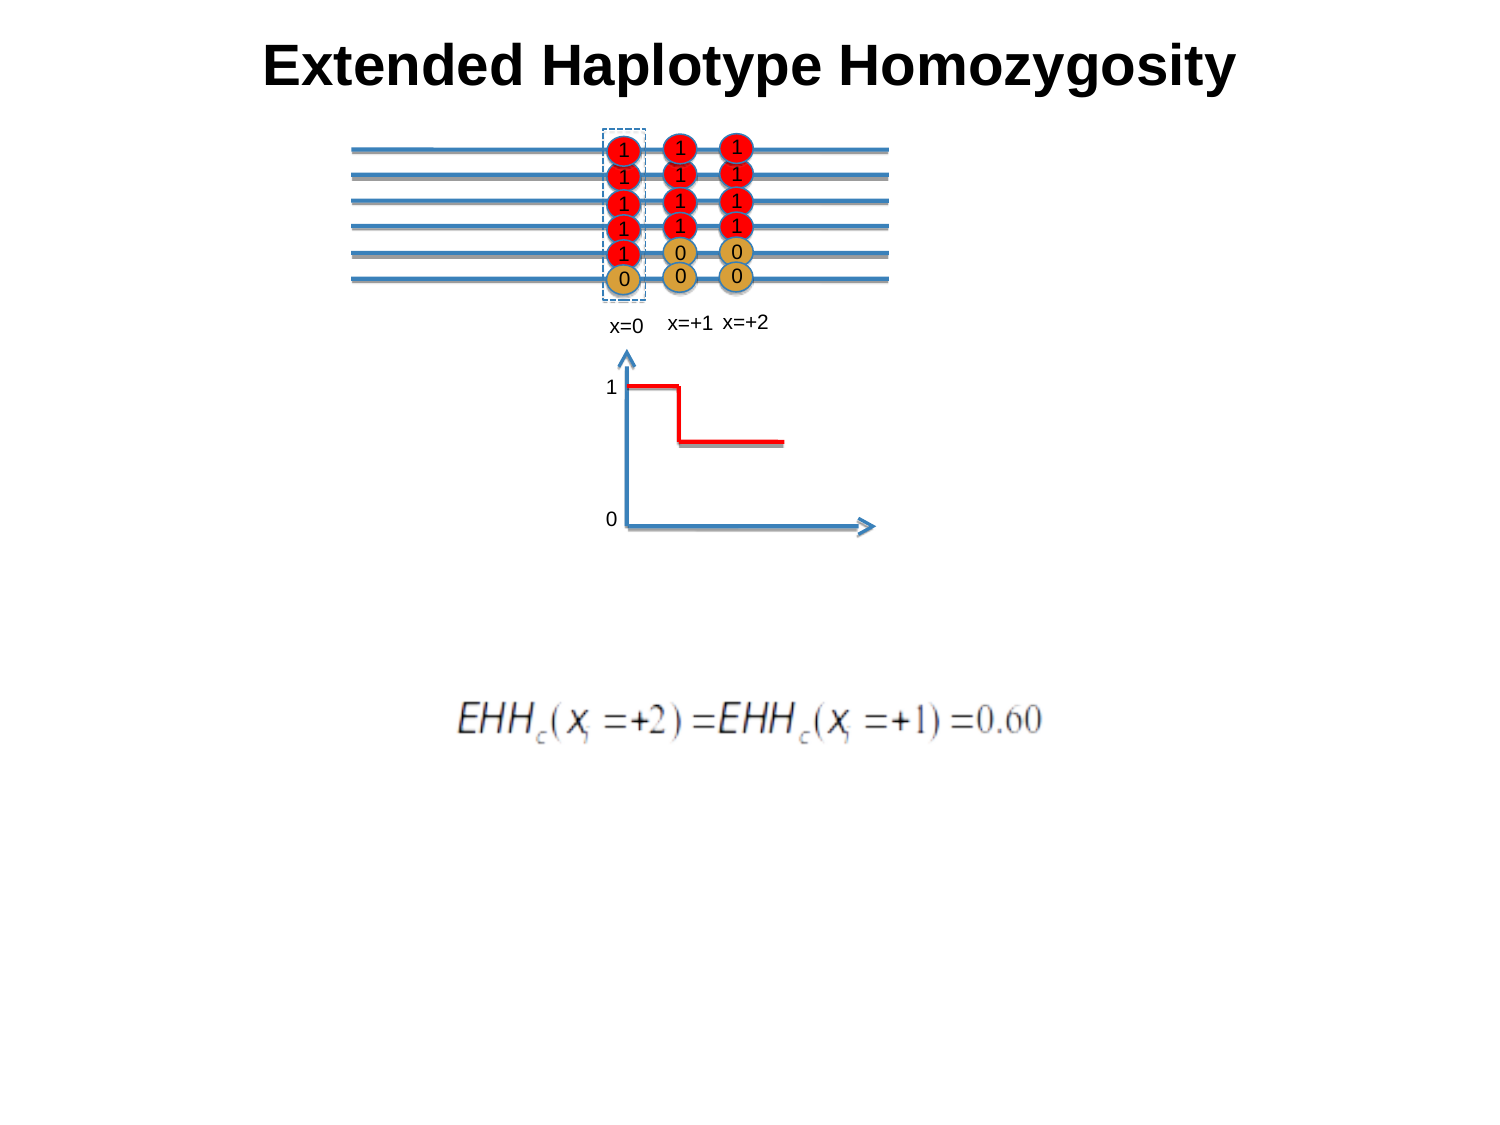

# Extended Haplotype Homozygosity
1
1
1
1
1
1
1
1
1
1
1
1
0
0
1
0
0
0
x=+2
x=+1
x=0
1
0